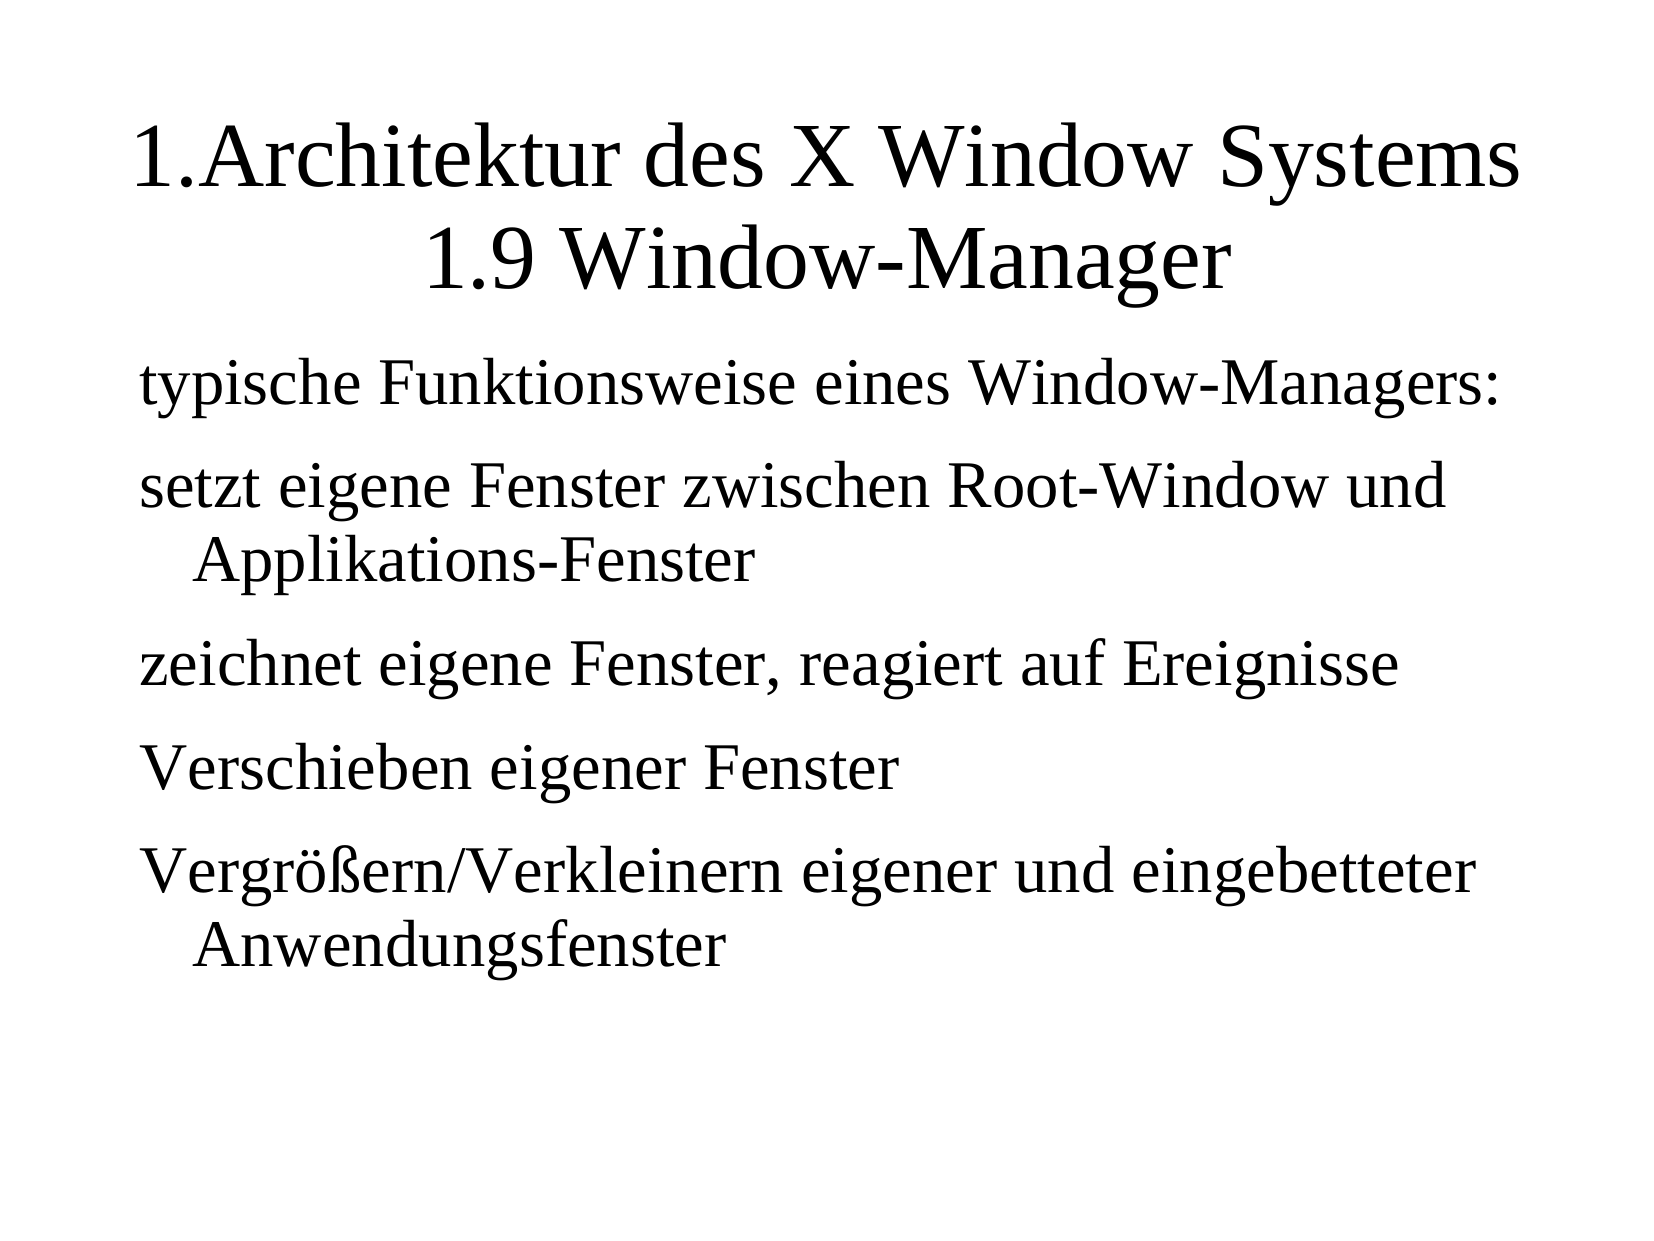

# 1.Architektur des X Window Systems 1.9 Window-Manager
typische Funktionsweise eines Window-Managers:
setzt eigene Fenster zwischen Root-Window und Applikations-Fenster
zeichnet eigene Fenster, reagiert auf Ereignisse
Verschieben eigener Fenster
Vergrößern/Verkleinern eigener und eingebetteter Anwendungsfenster